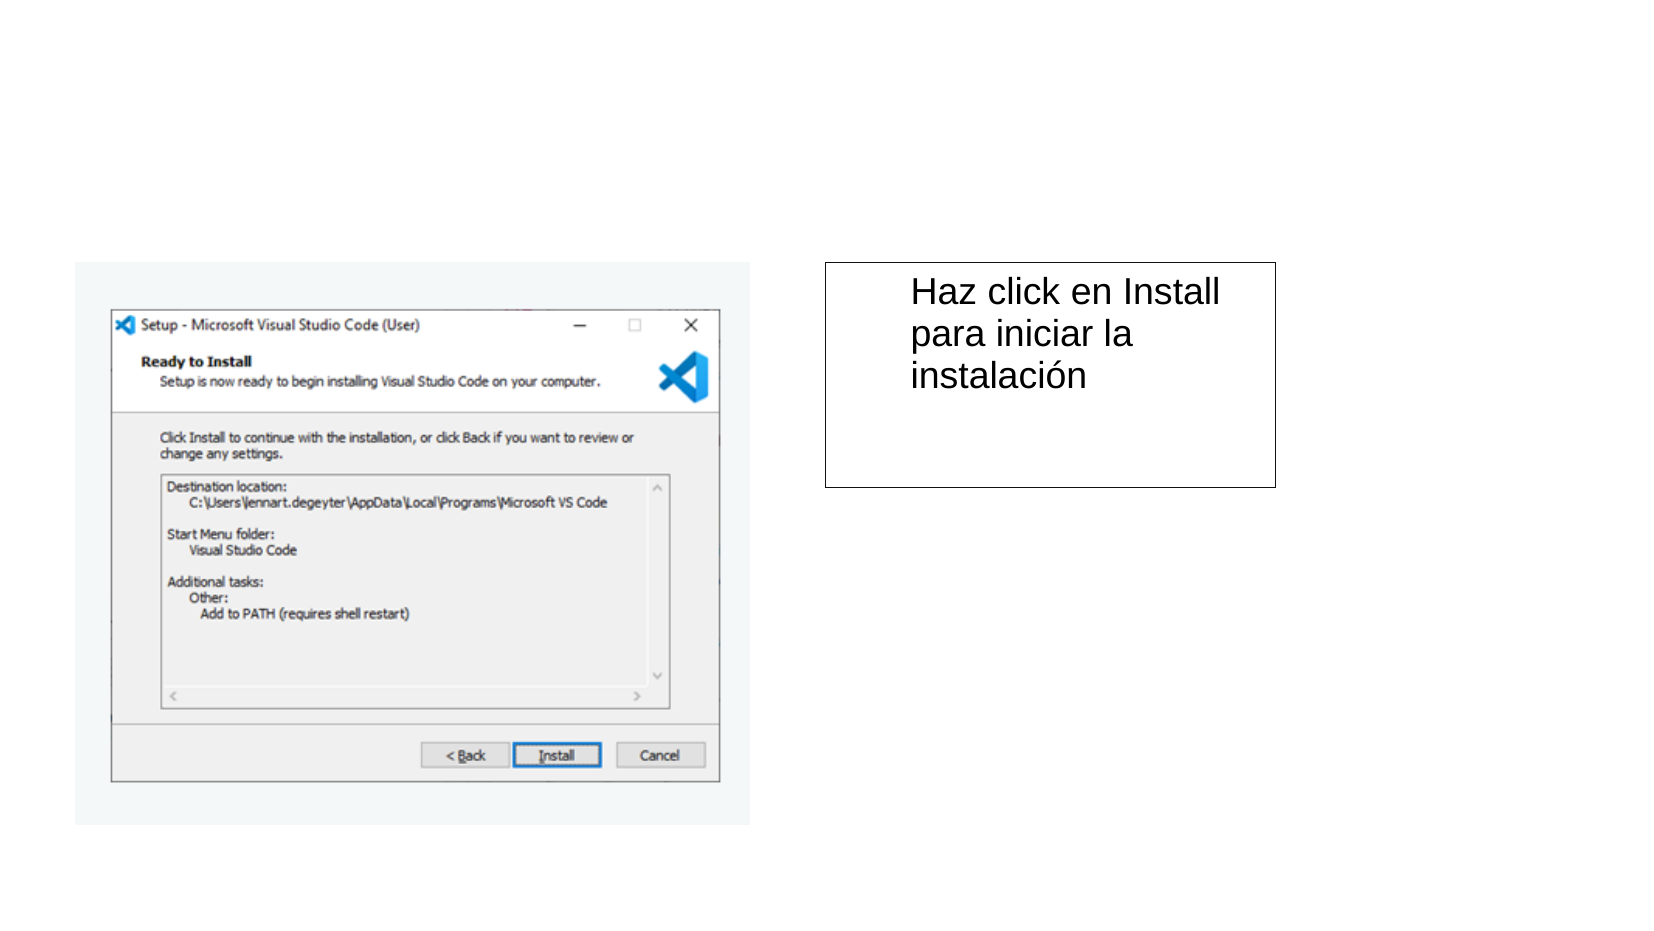

#
Haz click en Install para iniciar la instalación